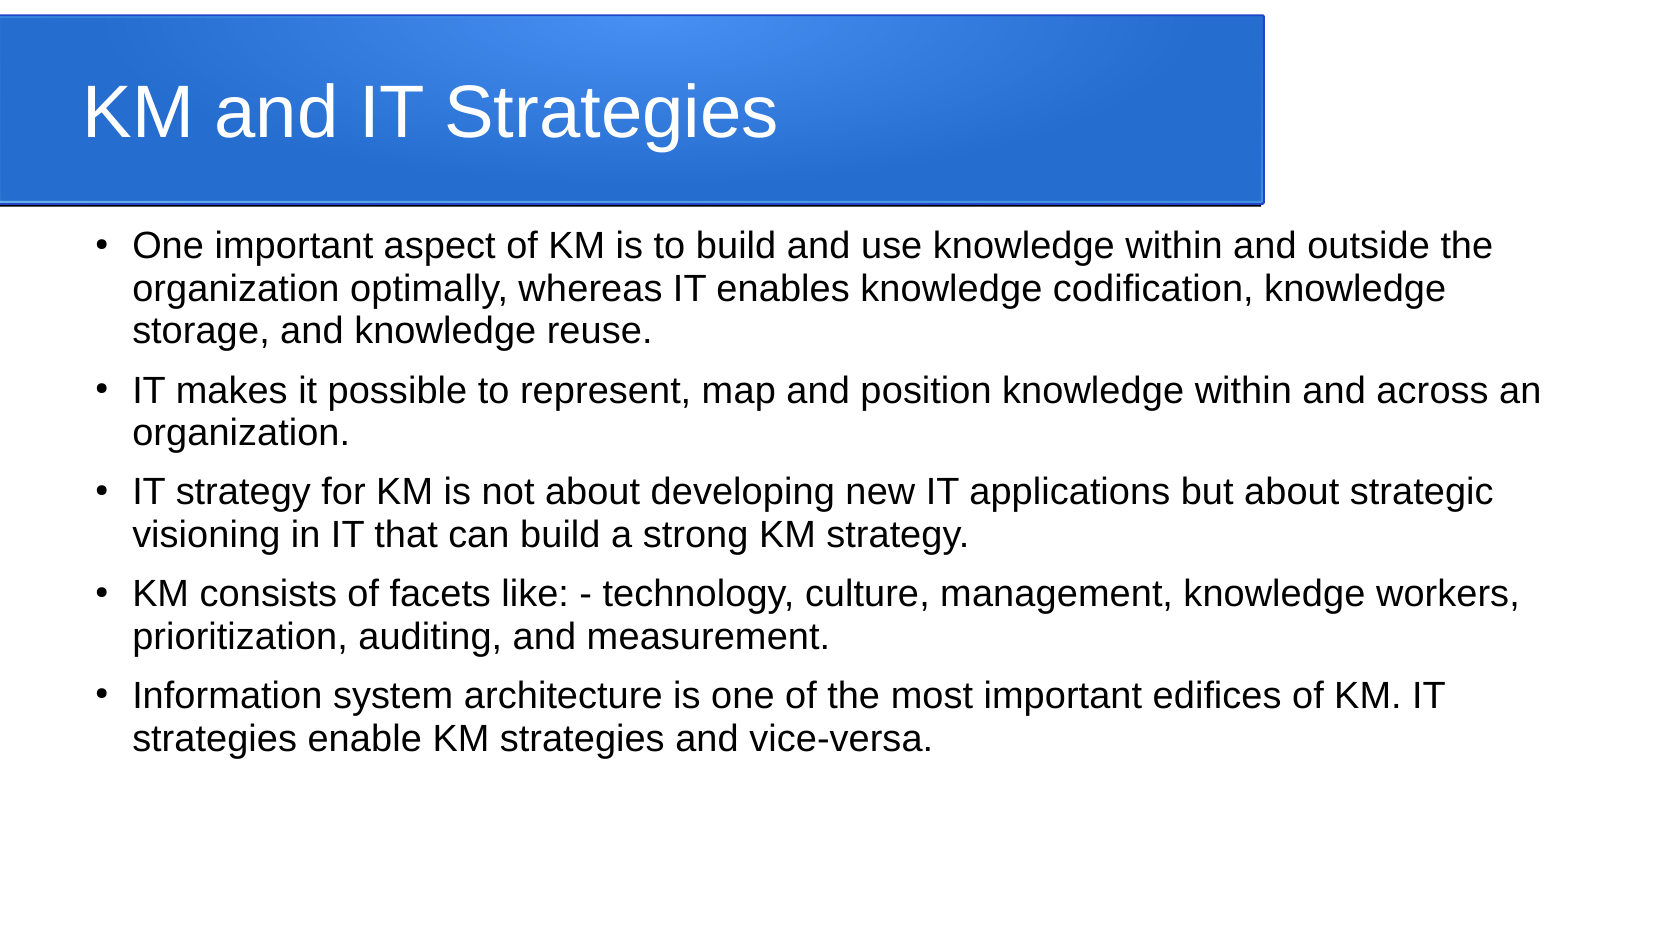

# KM and IT Strategies
One important aspect of KM is to build and use knowledge within and outside the organization optimally, whereas IT enables knowledge codification, knowledge storage, and knowledge reuse.
IT makes it possible to represent, map and position knowledge within and across an organization.
IT strategy for KM is not about developing new IT applications but about strategic visioning in IT that can build a strong KM strategy.
KM consists of facets like: - technology, culture, management, knowledge workers, prioritization, auditing, and measurement.
Information system architecture is one of the most important edifices of KM. IT strategies enable KM strategies and vice-versa.